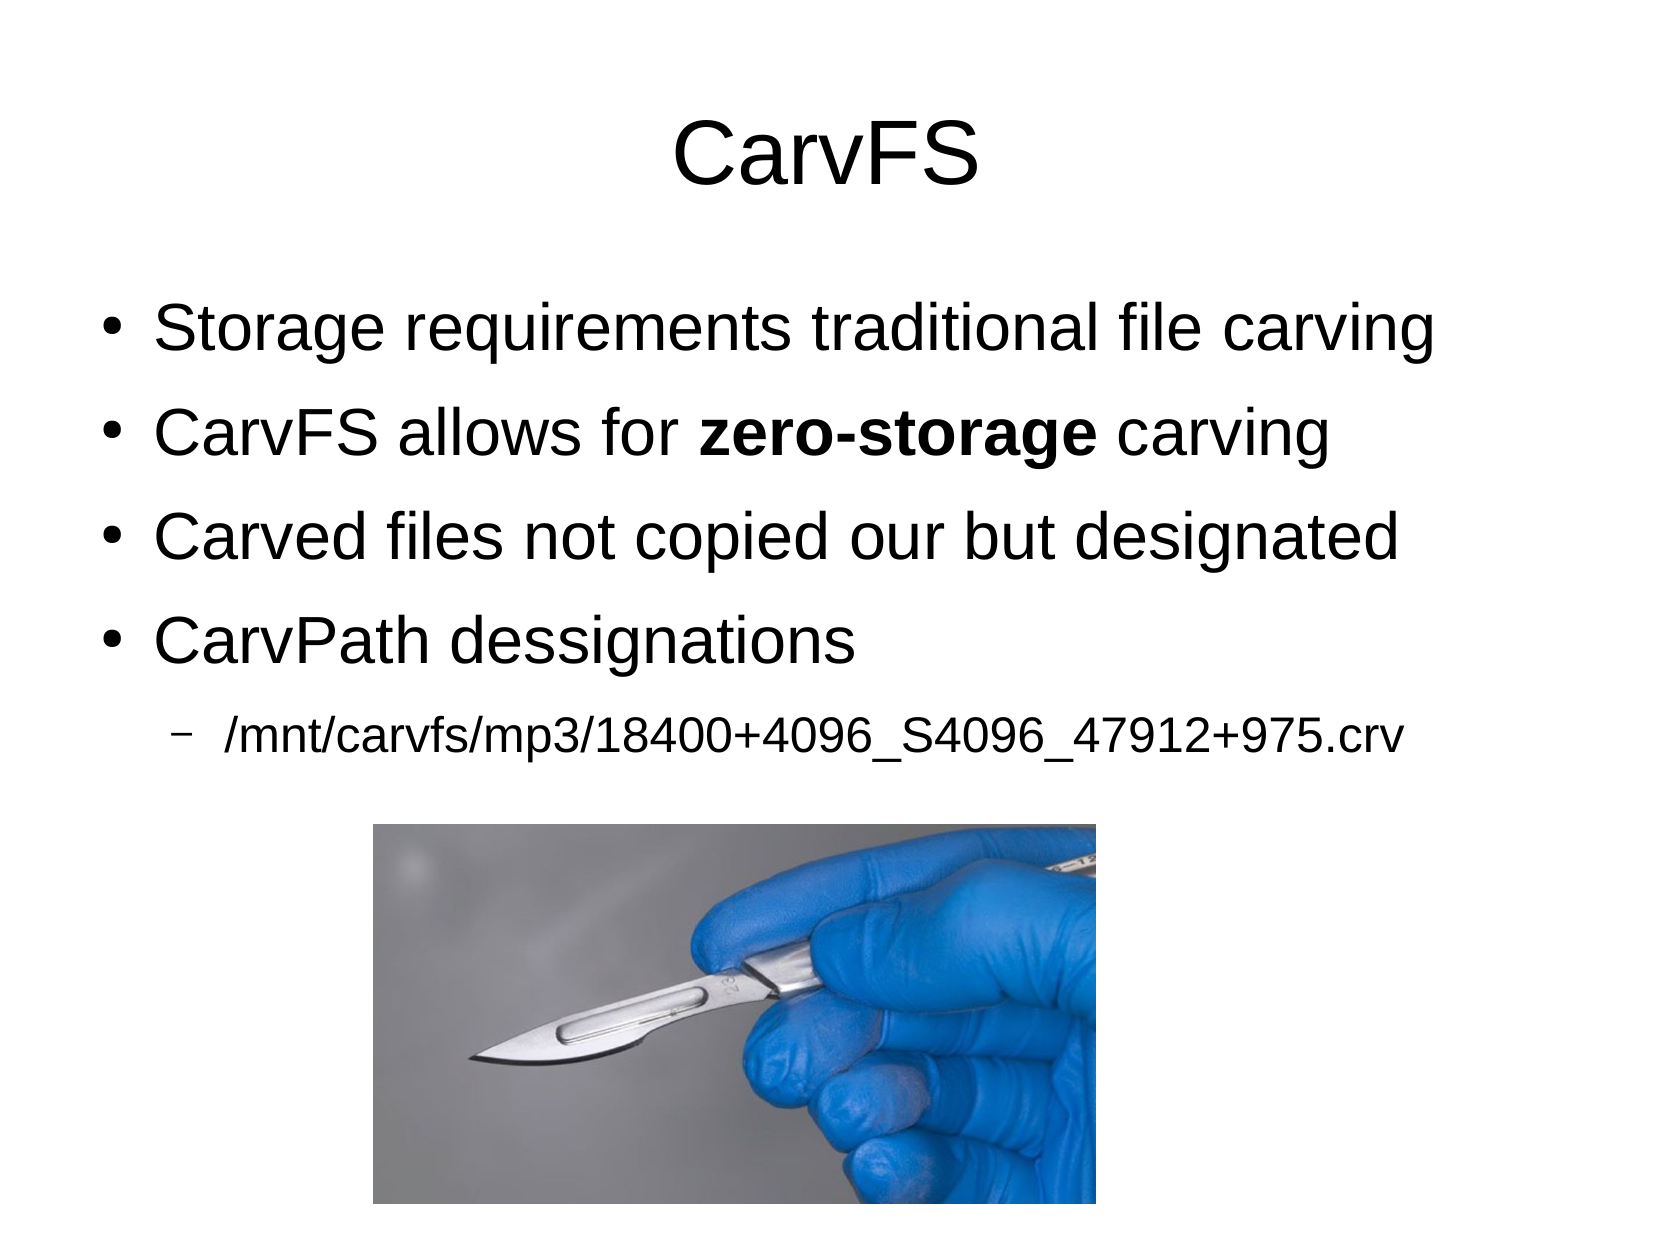

# CarvFS
Storage requirements traditional file carving
CarvFS allows for zero-storage carving
Carved files not copied our but designated
CarvPath dessignations
/mnt/carvfs/mp3/18400+4096_S4096_47912+975.crv